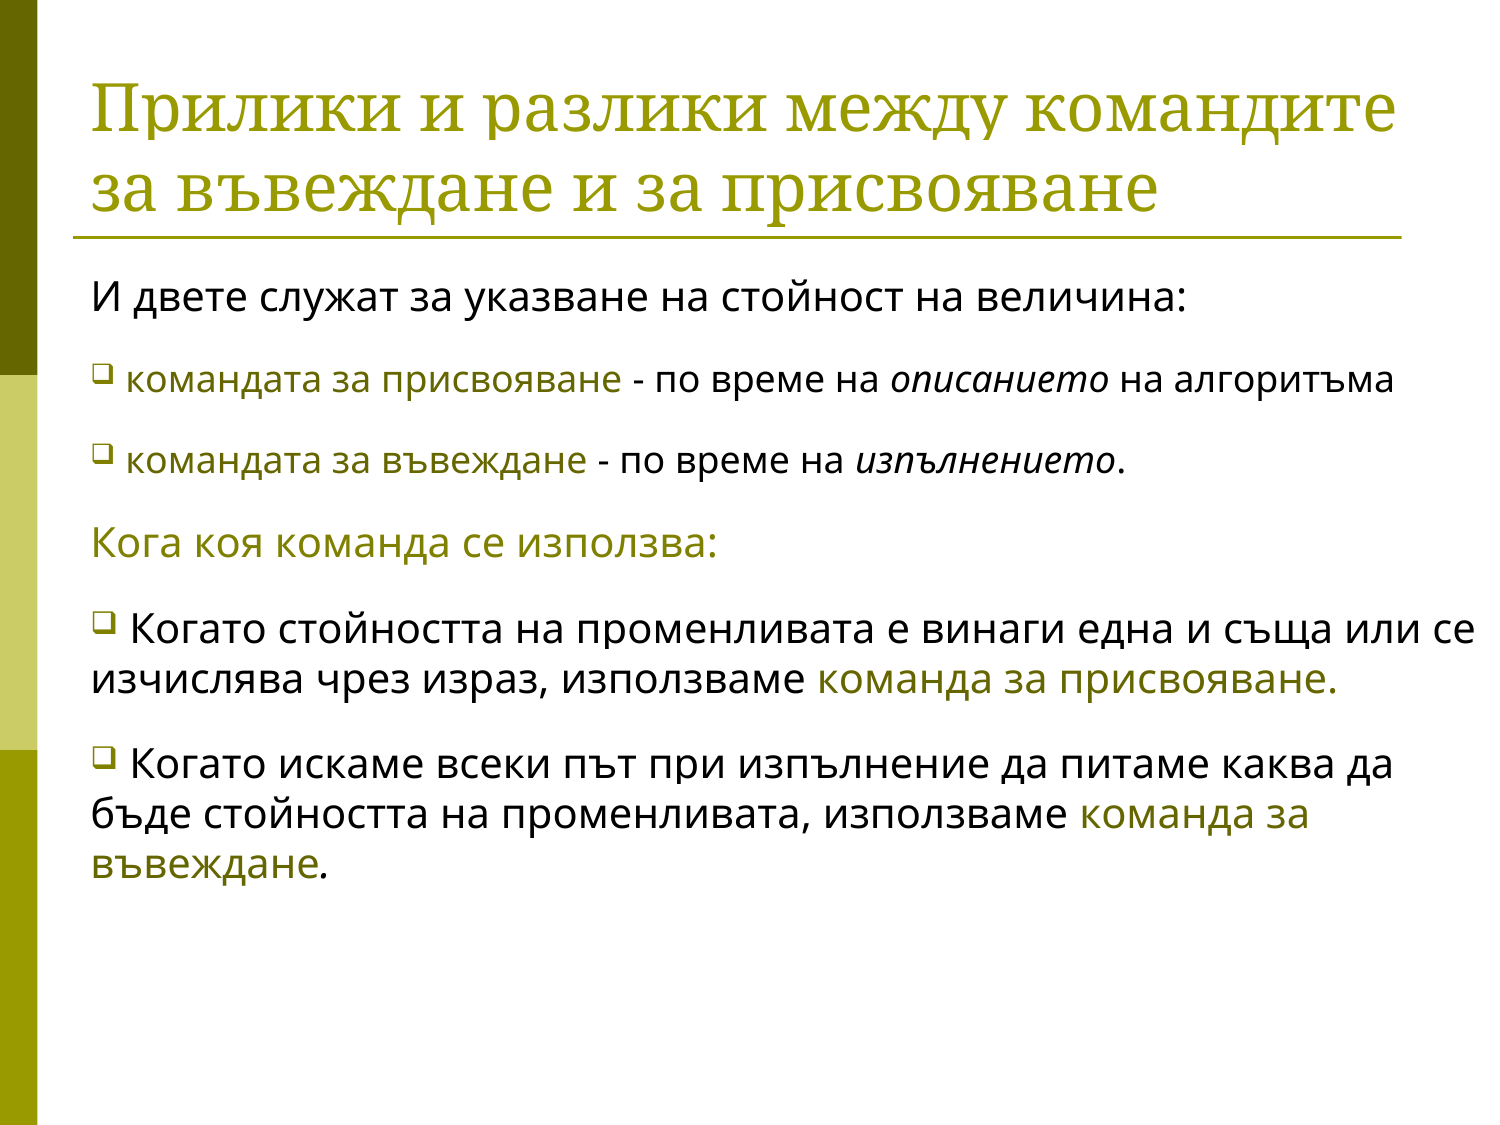

Прилики и разлики между командите за въвеждане и за присвояване
# И двете служат за указване на стойност на величина:
 командата за присвояване - по време на описанието на алгоритъма
 командата за въвеждане - по време на изпълнението.
Кога коя команда се използва:
 Когато стойността на променливата е винаги една и съща или се изчислява чрез израз, използваме команда за присвояване.
 Когато искаме всеки път при изпълнение да питаме каква да бъде стойността на променливата, използваме команда за въвеждане.